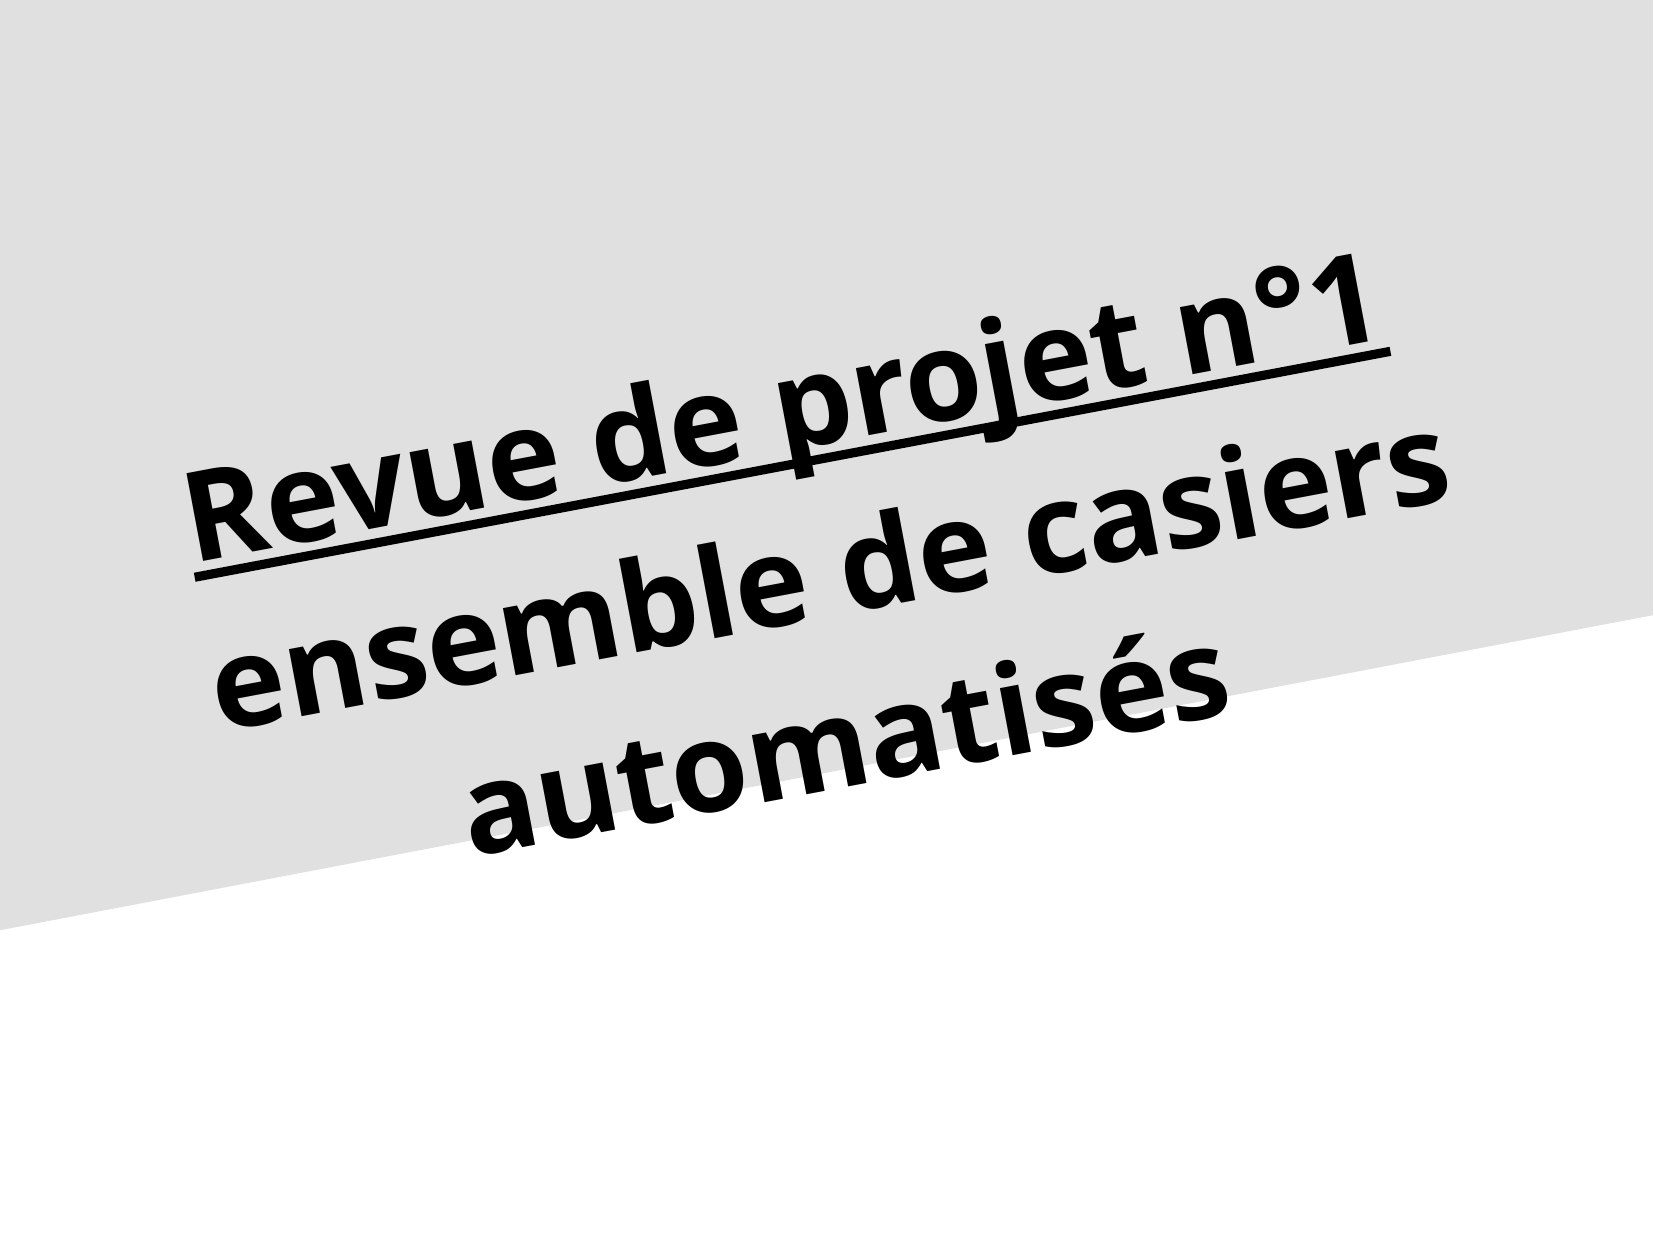

# Revue de projet n°1 ensemble de casiers automatisés